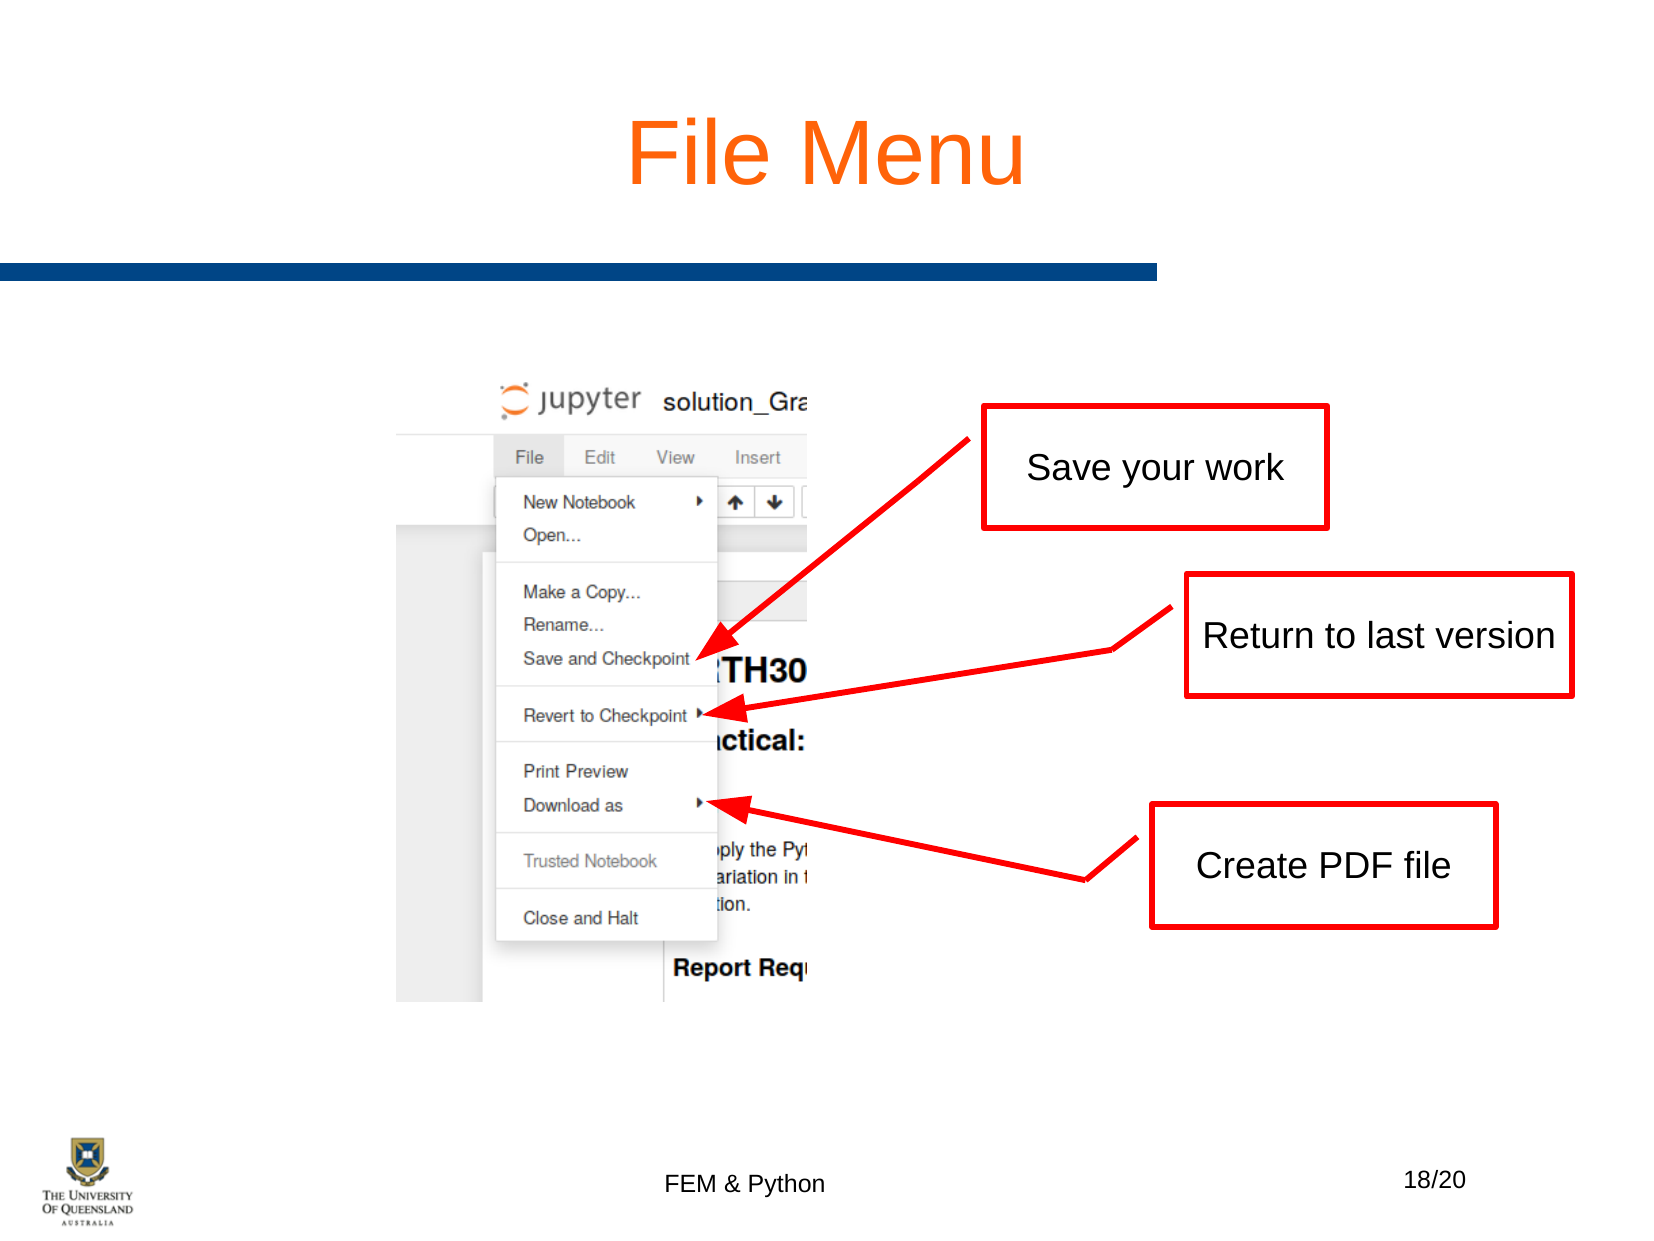

# File Menu
Save your work
Return to last version
Create PDF file